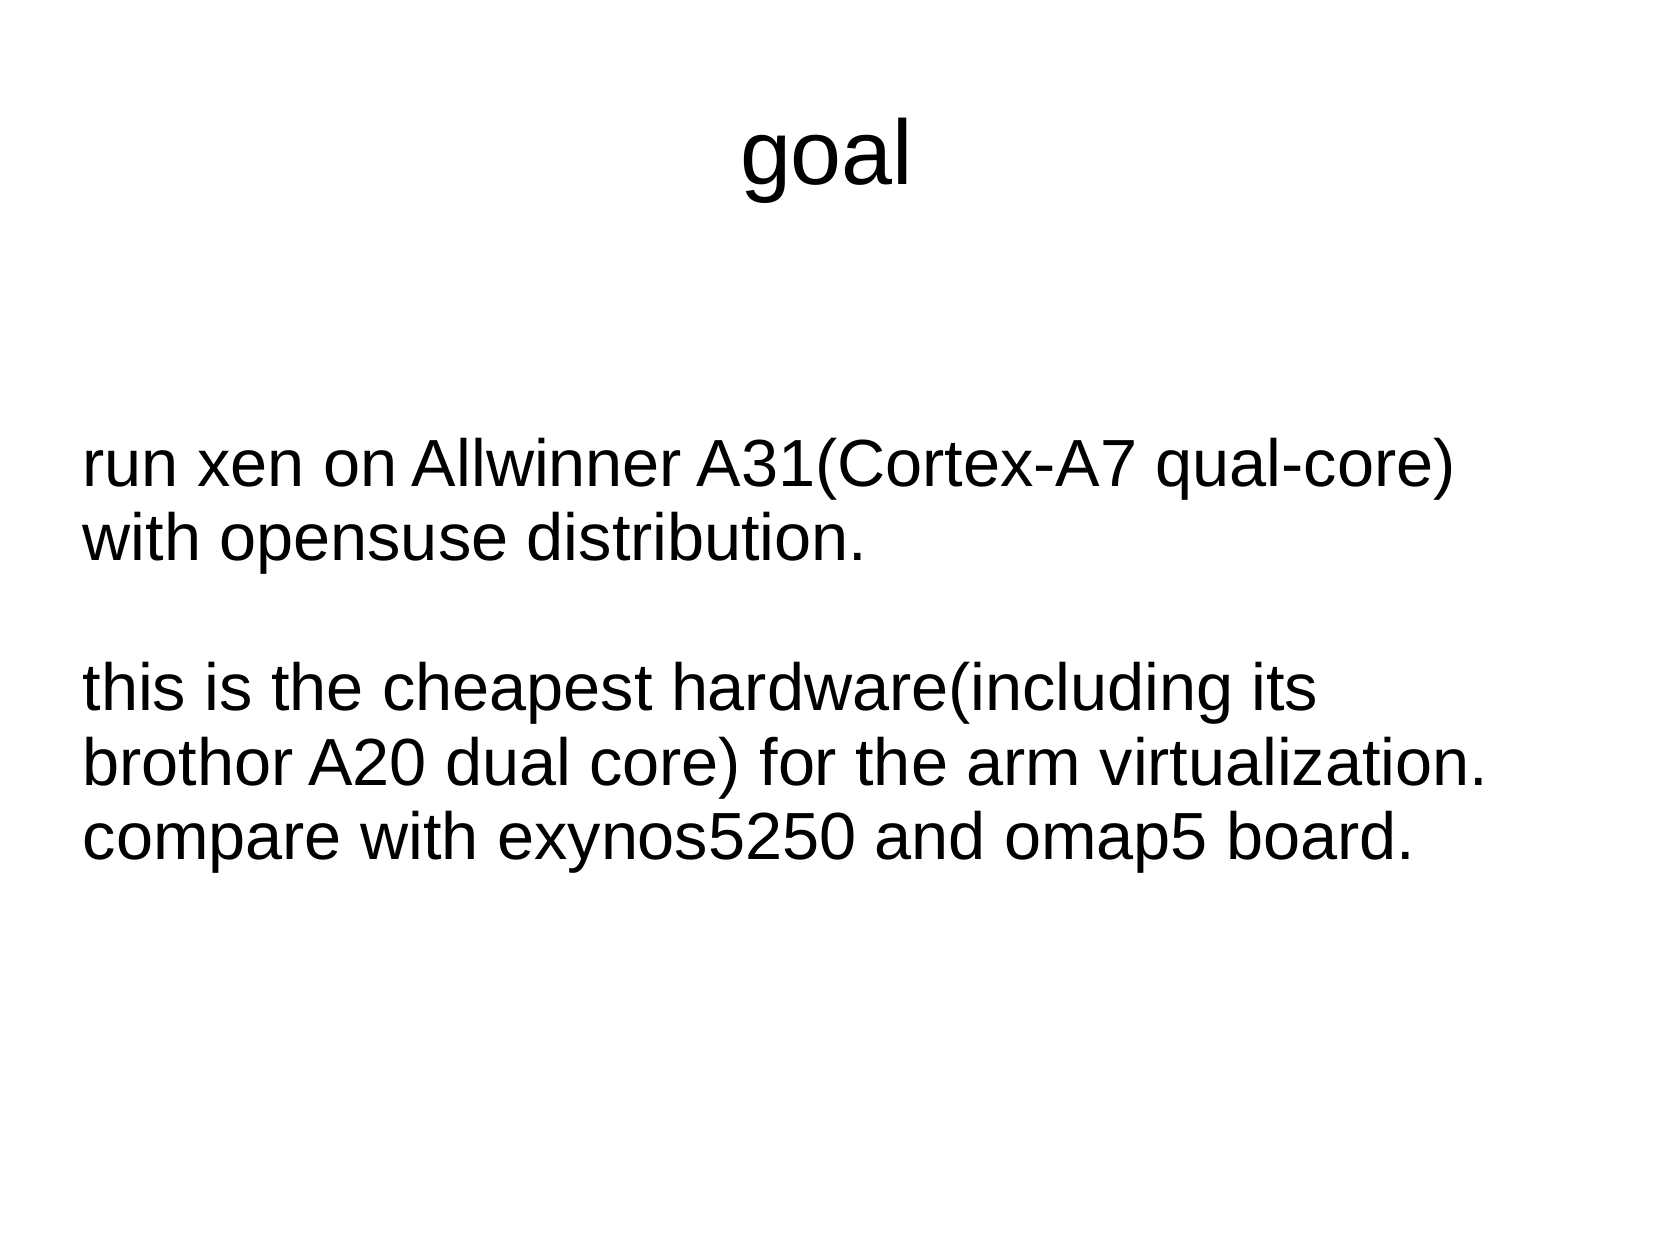

# goal
run xen on Allwinner A31(Cortex-A7 qual-core) with opensuse distribution.
this is the cheapest hardware(including its brothor A20 dual core) for the arm virtualization. compare with exynos5250 and omap5 board.